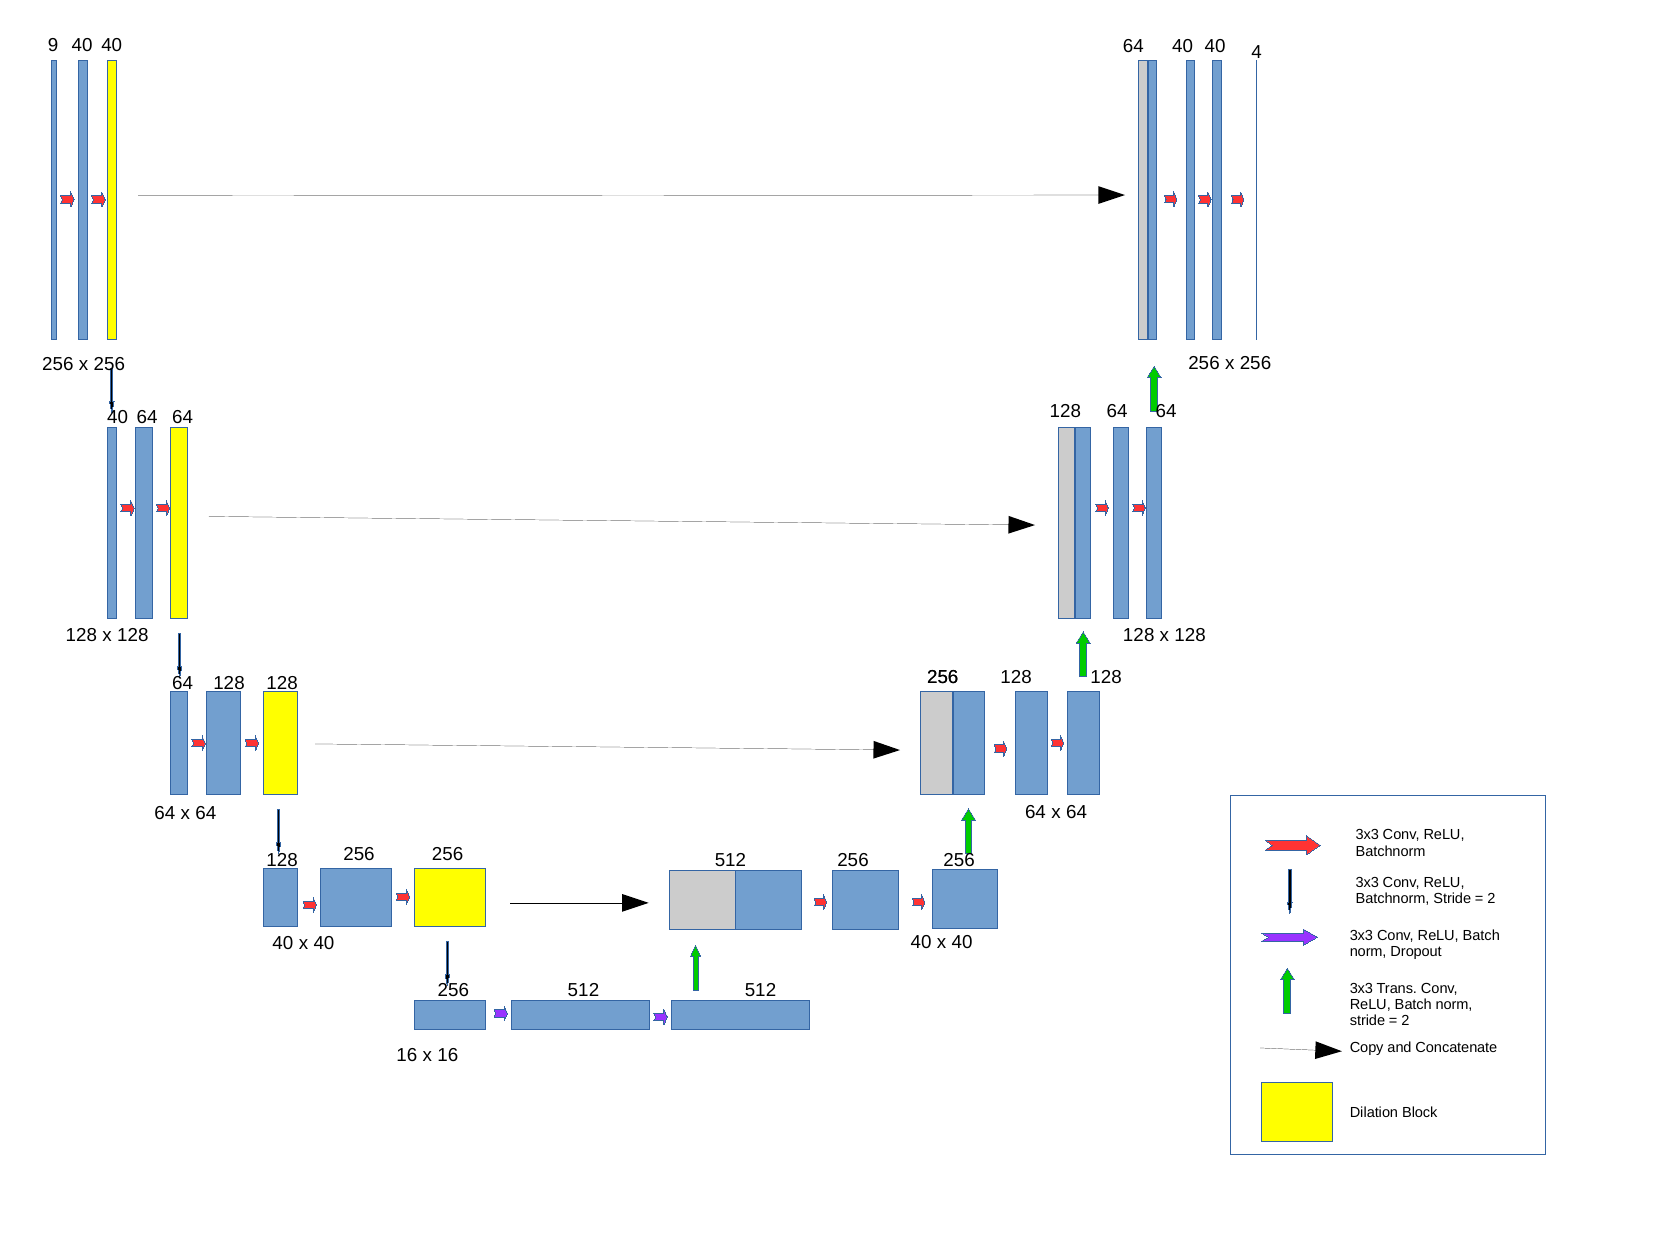

9
40
40
64
40
40
4
256 x 256
256 x 256
128
64
64
40
64
64
128 x 128
128 x 128
256
256
128
128
64
128
128
64 x 64
64 x 64
3x3 Conv, ReLU, Batchnorm
256
256
256
256
512
128
3x3 Conv, ReLU, Batchnorm, Stride = 2
3x3 Conv, ReLU, Batch norm, Dropout
40 x 40
40 x 40
256
512
512
3x3 Trans. Conv, ReLU, Batch norm, stride = 2
Copy and Concatenate
16 x 16
Dilation Block